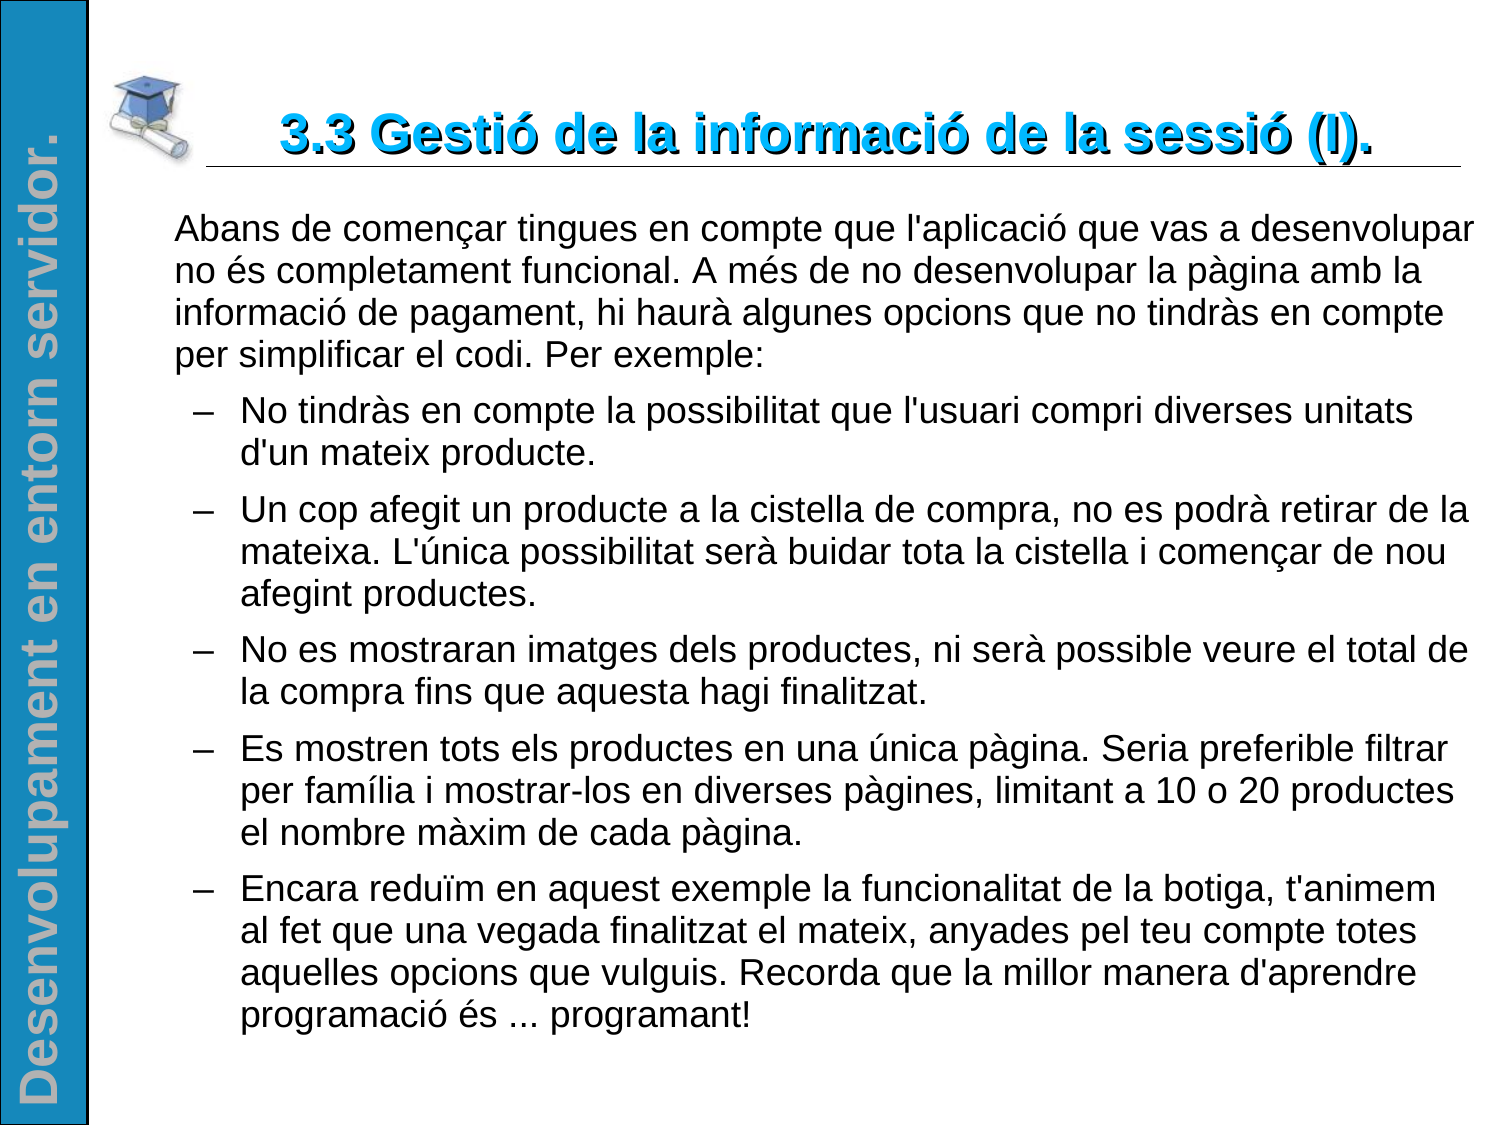

# 3.3 Gestió de la informació de la sessió (I).
Abans de començar tingues en compte que l'aplicació que vas a desenvolupar no és completament funcional. A més de no desenvolupar la pàgina amb la informació de pagament, hi haurà algunes opcions que no tindràs en compte per simplificar el codi. Per exemple:
No tindràs en compte la possibilitat que l'usuari compri diverses unitats d'un mateix producte.
Un cop afegit un producte a la cistella de compra, no es podrà retirar de la mateixa. L'única possibilitat serà buidar tota la cistella i començar de nou afegint productes.
No es mostraran imatges dels productes, ni serà possible veure el total de la compra fins que aquesta hagi finalitzat.
Es mostren tots els productes en una única pàgina. Seria preferible filtrar per família i mostrar-los en diverses pàgines, limitant a 10 o 20 productes el nombre màxim de cada pàgina.
Encara reduïm en aquest exemple la funcionalitat de la botiga, t'animem al fet que una vegada finalitzat el mateix, anyades pel teu compte totes aquelles opcions que vulguis. Recorda que la millor manera d'aprendre programació és ... programant!